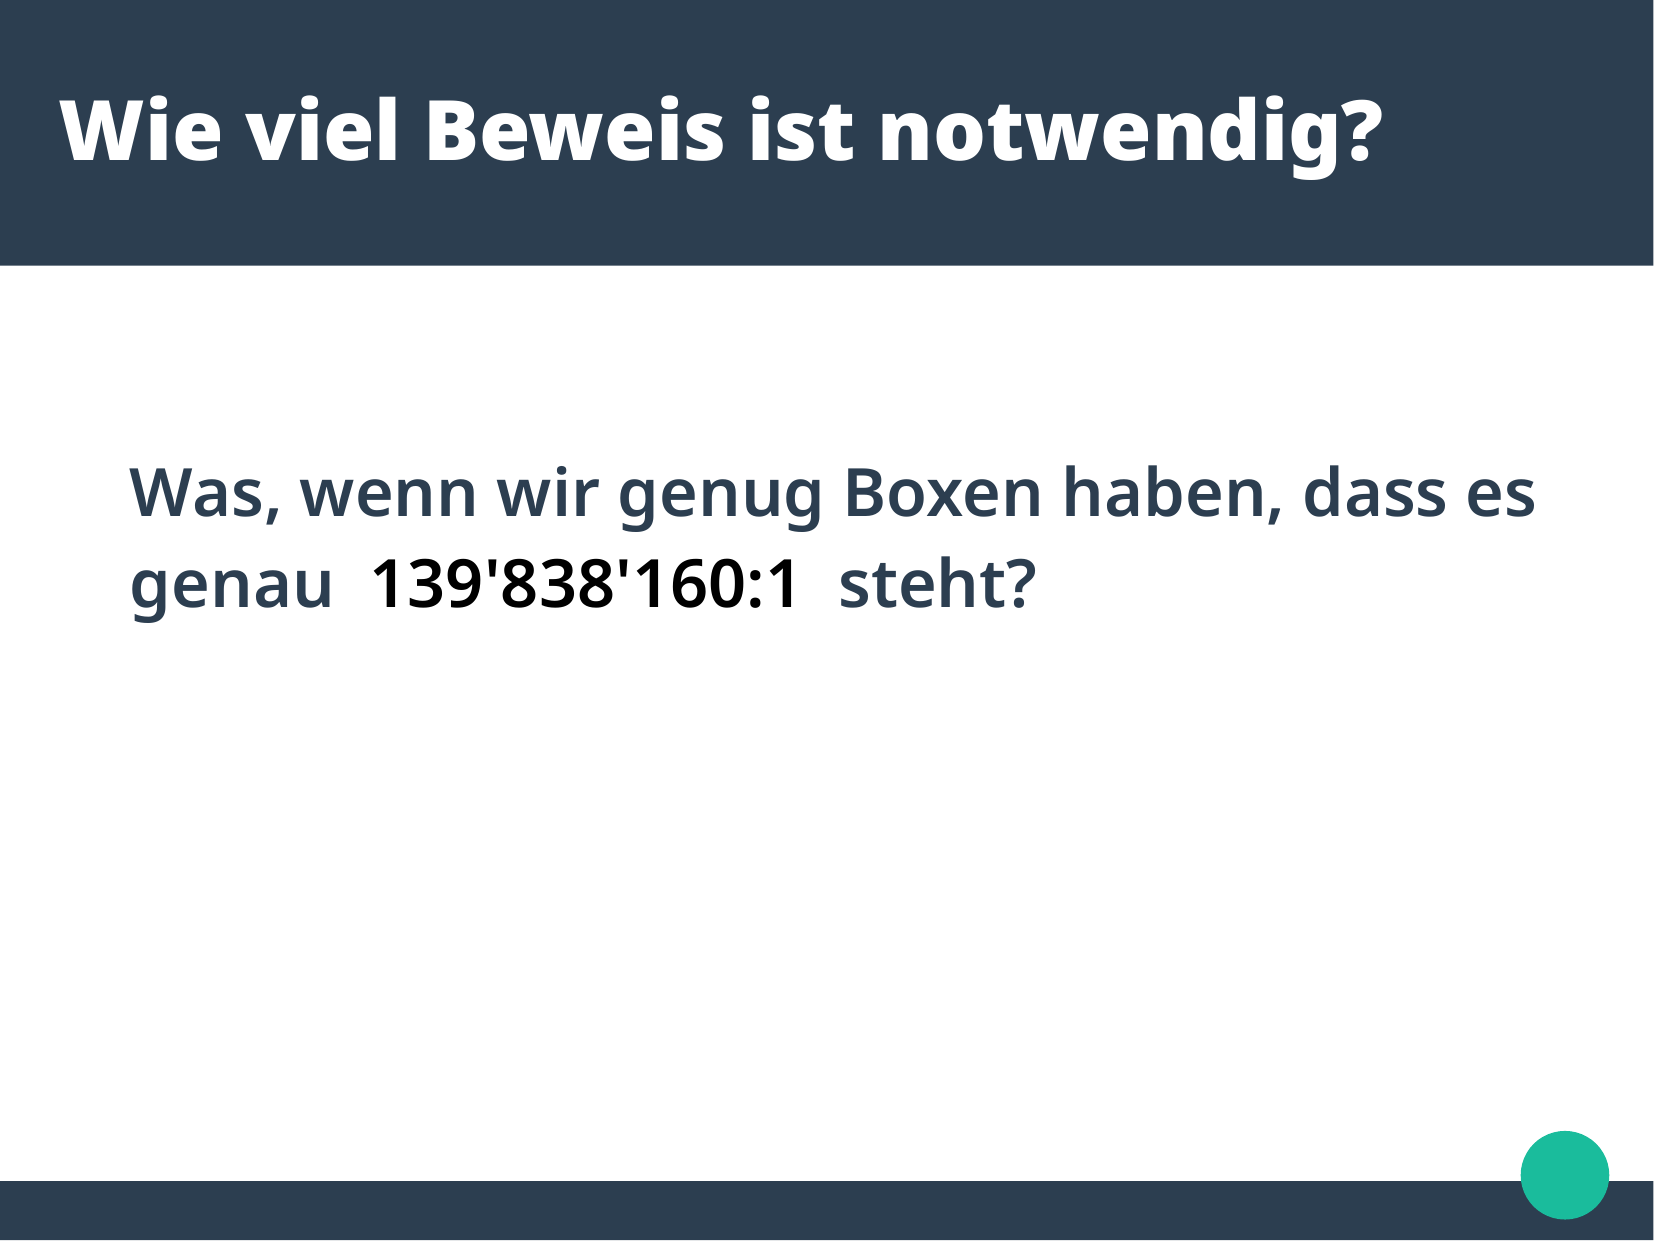

Wie viel Beweis ist notwendig?
# Was, wenn wir genug Boxen haben, dass es genau 139'838'160:1 steht?